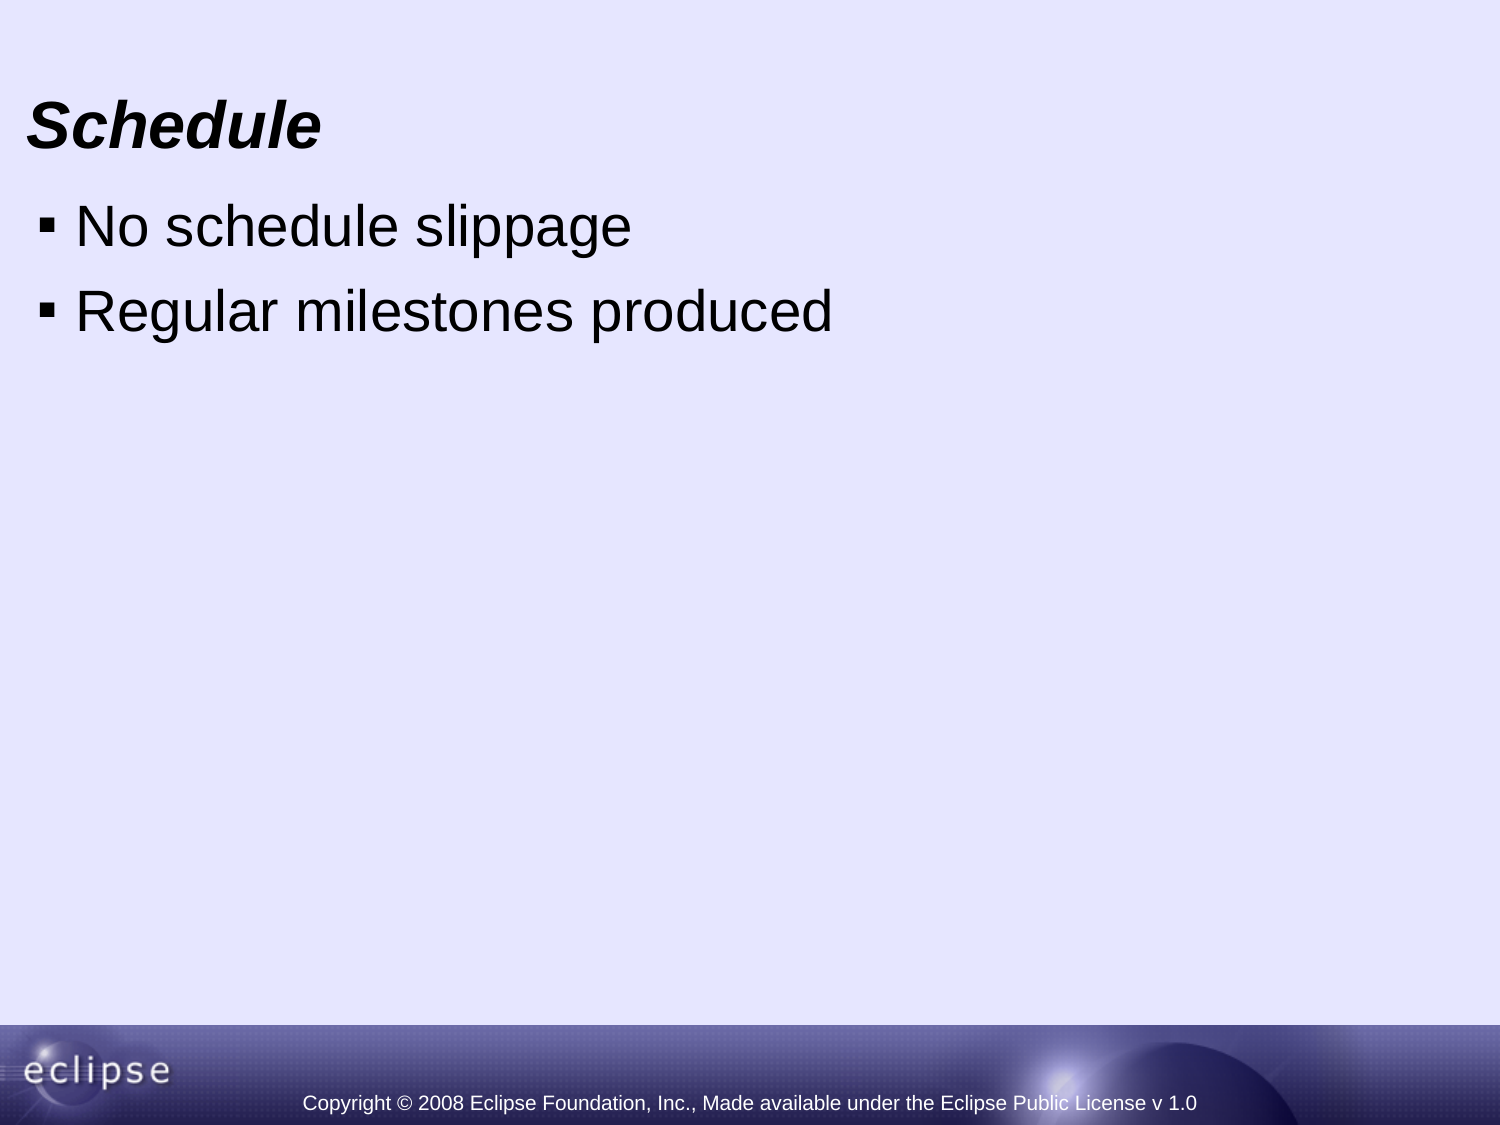

# Schedule
No schedule slippage
Regular milestones produced